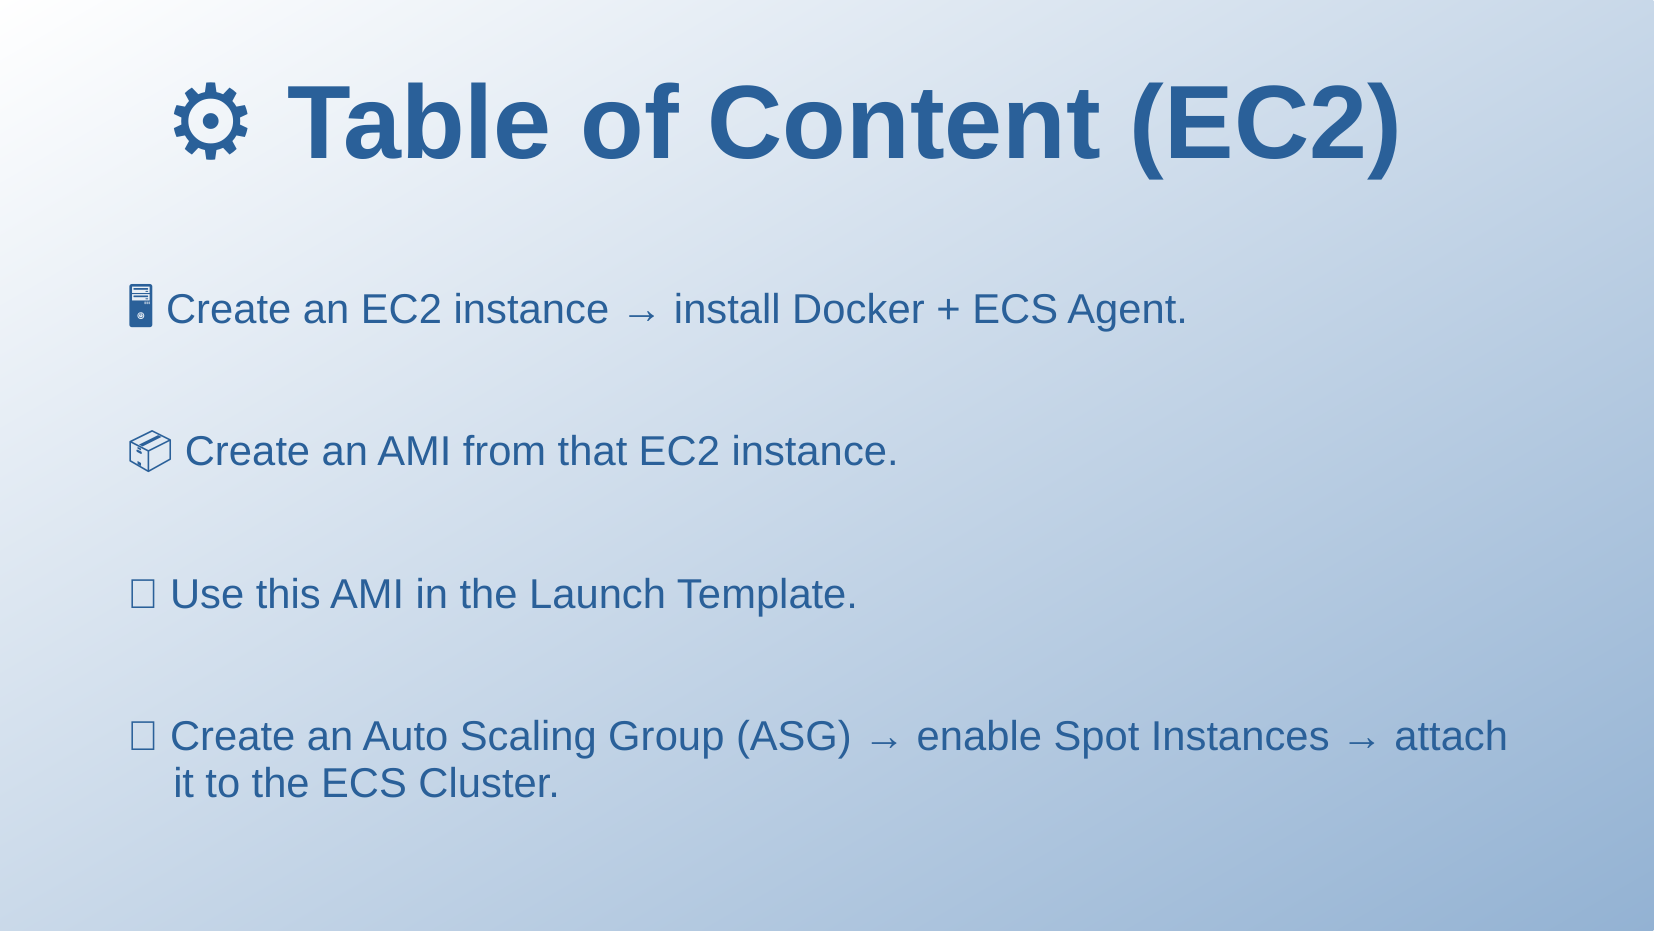

⚙️ Table of Content (EC2)
🖥️ Create an EC2 instance → install Docker + ECS Agent.
📦 Create an AMI from that EC2 instance.
📝 Use this AMI in the Launch Template.
🚀 Create an Auto Scaling Group (ASG) → enable Spot Instances → attach it to the ECS Cluster.